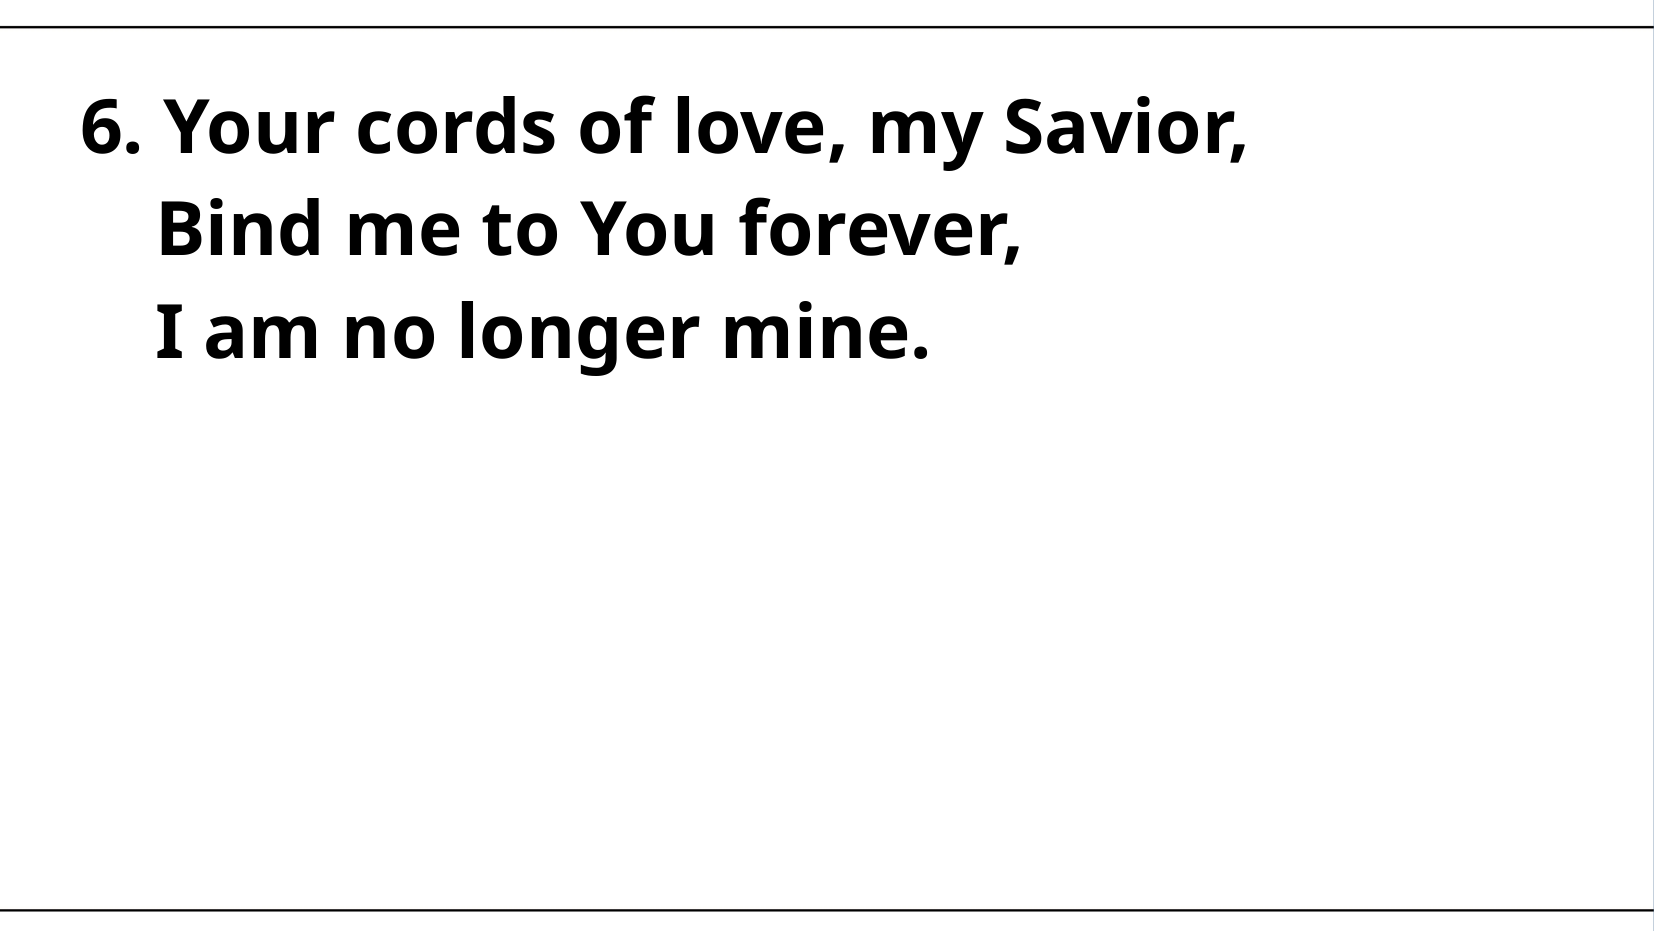

6. Your cords of love, my Savior,
Bind me to You forever,
I am no longer mine.